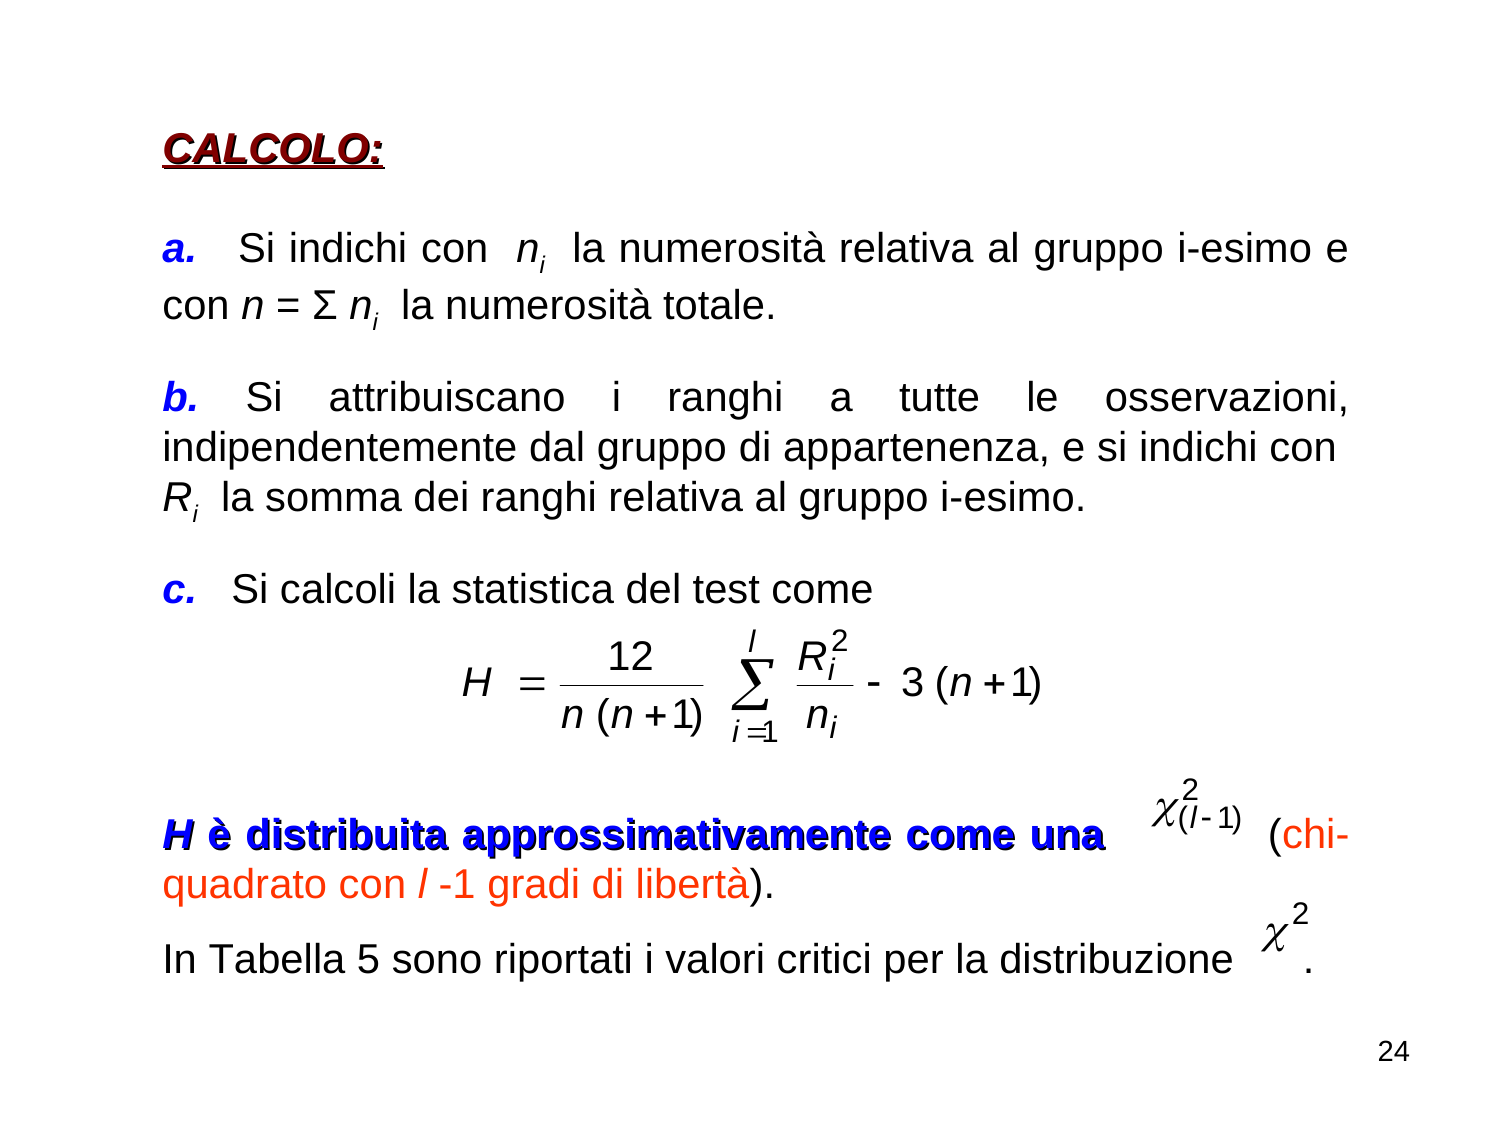

CALCOLO:
a. Si indichi con ni la numerosità relativa al gruppo i-esimo e con n = Σ ni la numerosità totale.
b. Si attribuiscano i ranghi a tutte le osservazioni, indipendentemente dal gruppo di appartenenza, e si indichi con Ri la somma dei ranghi relativa al gruppo i-esimo.
c. Si calcoli la statistica del test come
H è distribuita approssimativamente come una (chi-quadrato con l -1 gradi di libertà).
In Tabella 5 sono riportati i valori critici per la distribuzione .